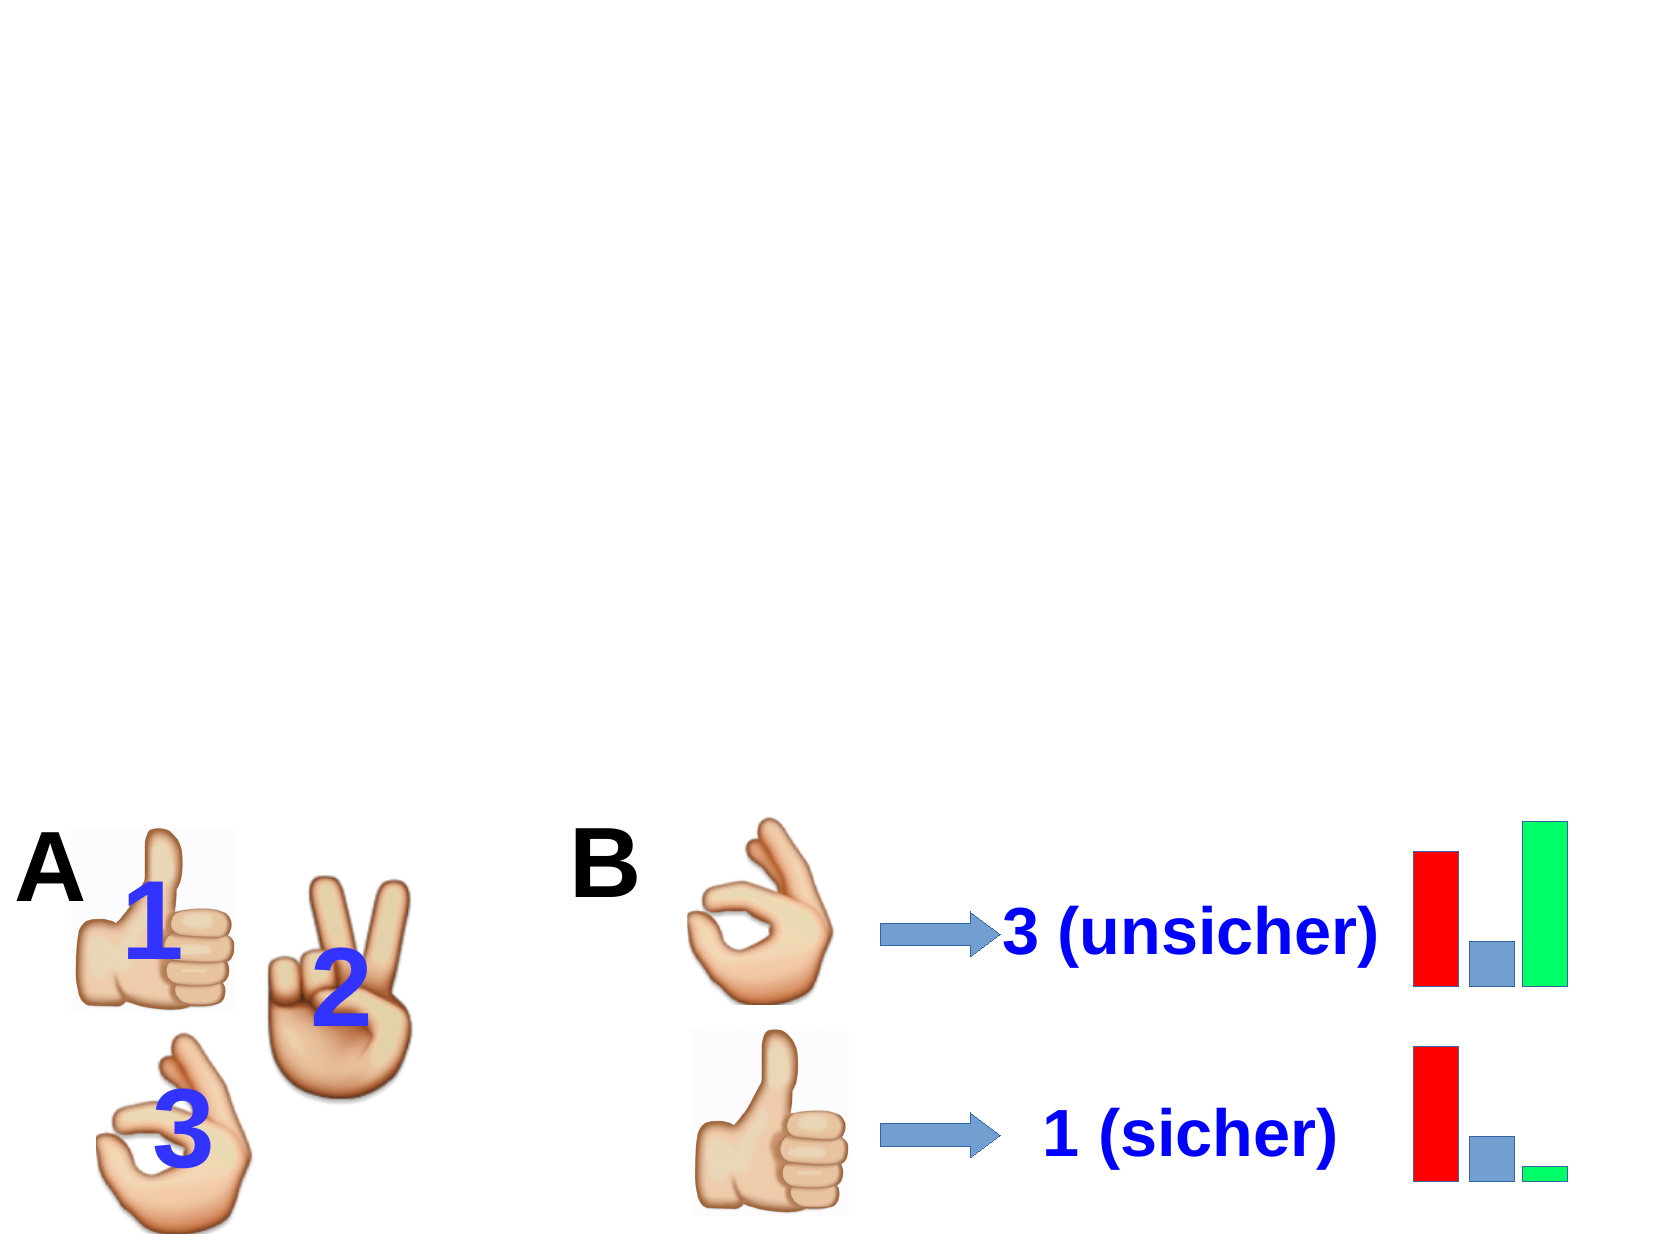

#
B
A
1
2
3
3 (unsicher)
1 (sicher)